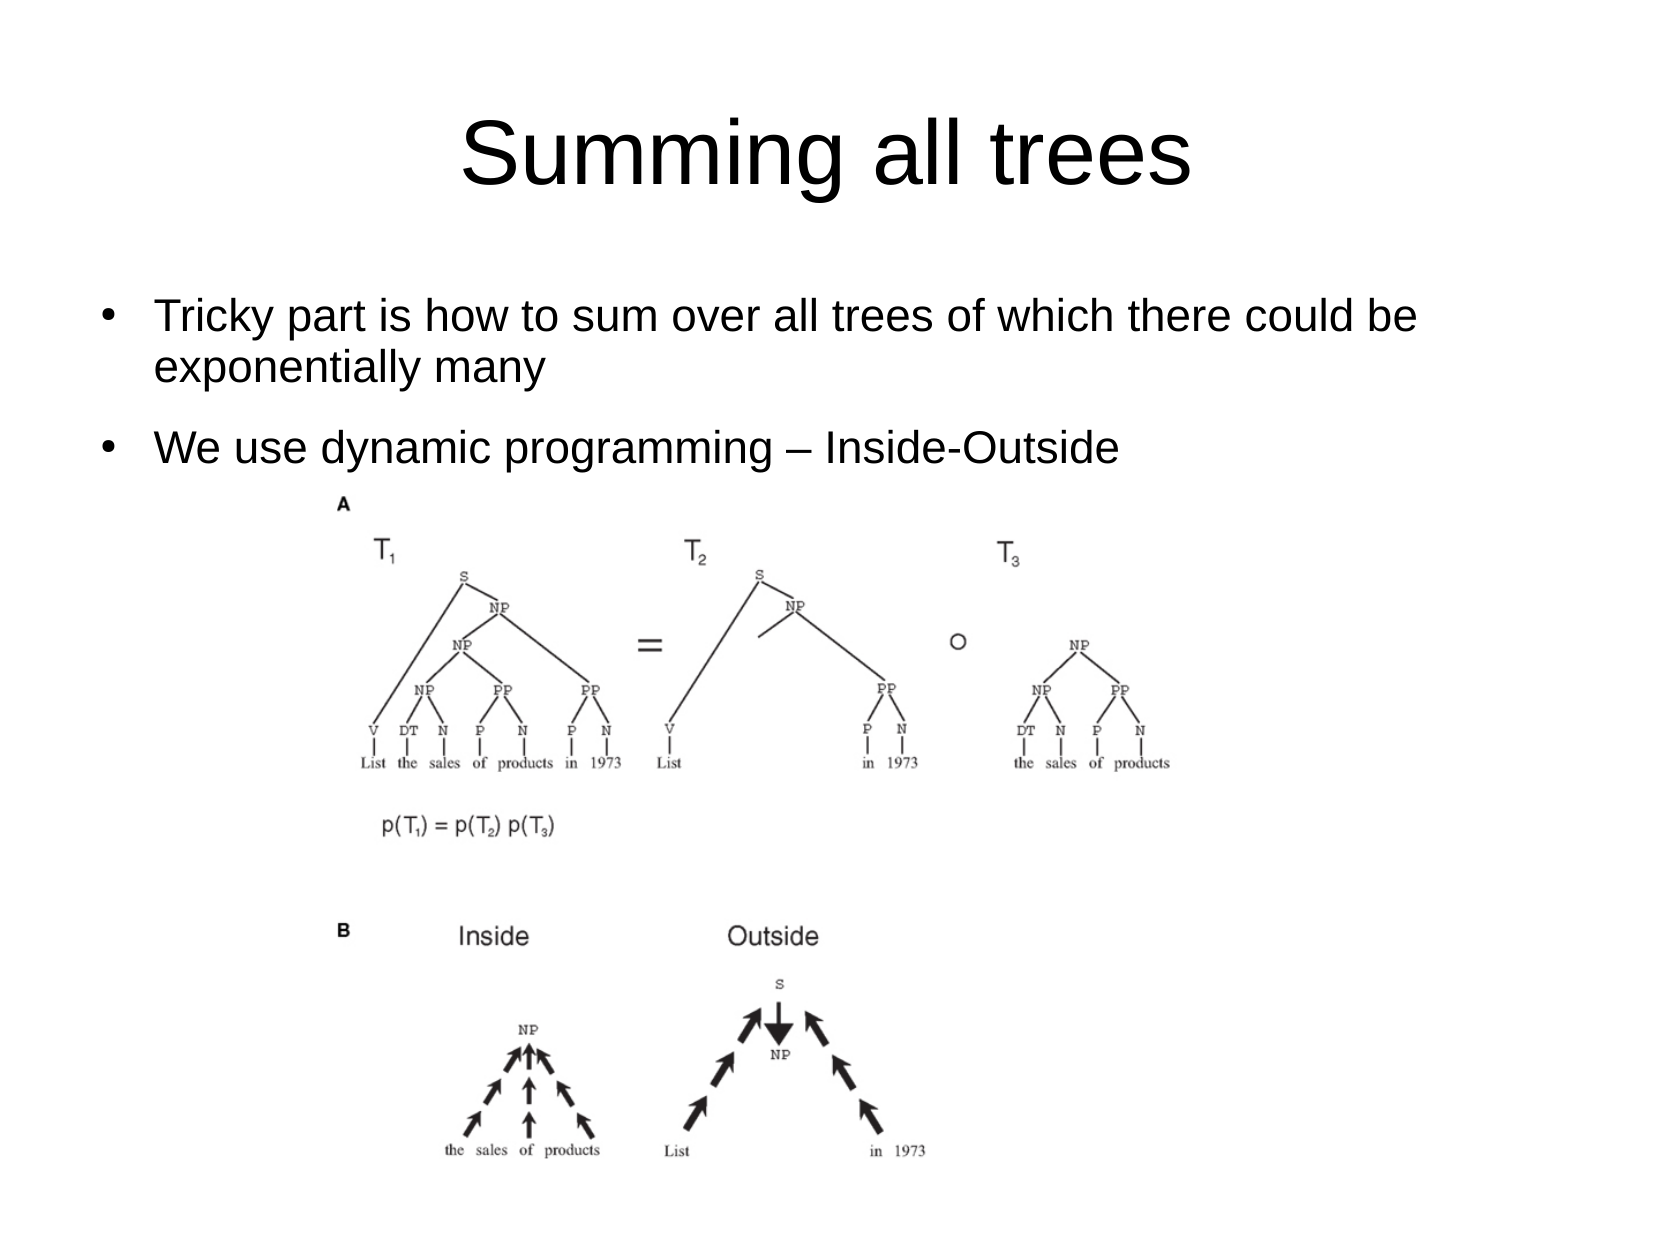

# Summing all trees
Tricky part is how to sum over all trees of which there could be exponentially many
We use dynamic programming – Inside-Outside